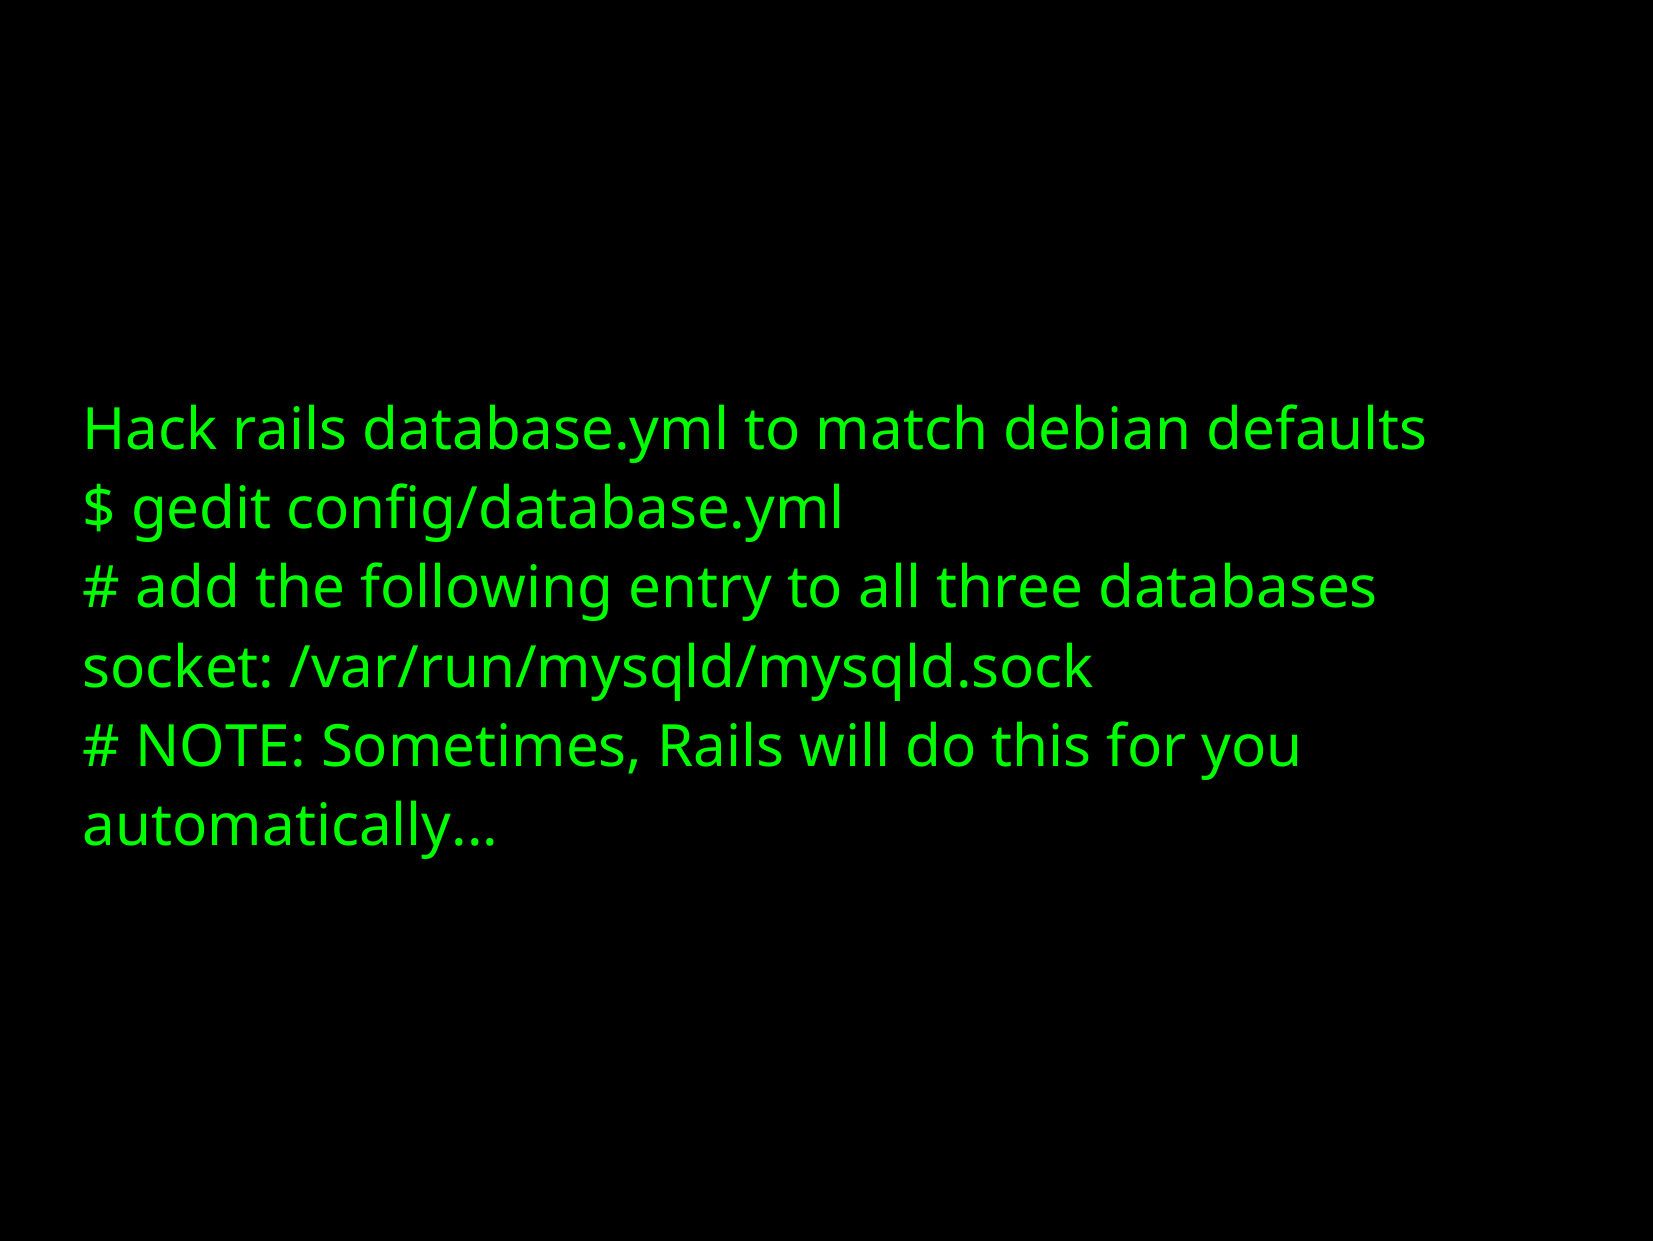

# Hack rails database.yml to match debian defaults $ gedit config/database.yml # add the following entry to all three databases socket: /var/run/mysqld/mysqld.sock # NOTE: Sometimes, Rails will do this for you automatically...